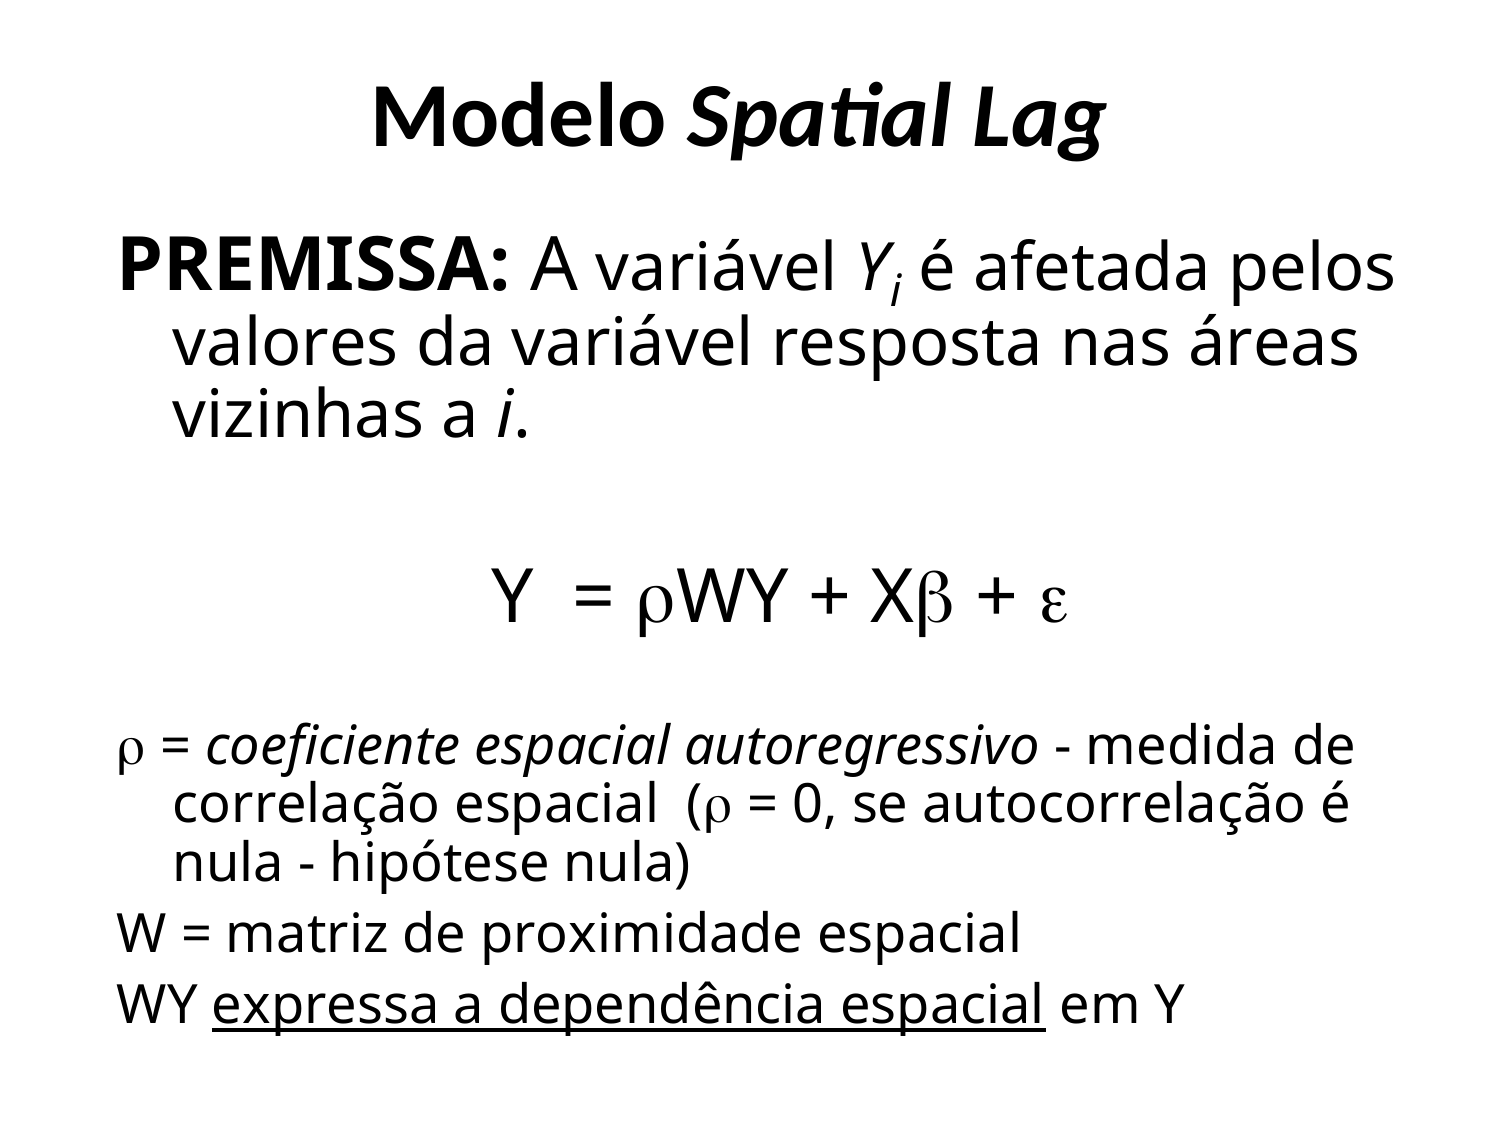

Modelo Spatial Lag
# PREMISSA: A variável Yi é afetada pelos valores da variável resposta nas áreas vizinhas a i.
Y = WY + X + 
 = coeficiente espacial autoregressivo - medida de correlação espacial ( = 0, se autocorrelação é nula - hipótese nula)
W = matriz de proximidade espacial
WY expressa a dependência espacial em Y